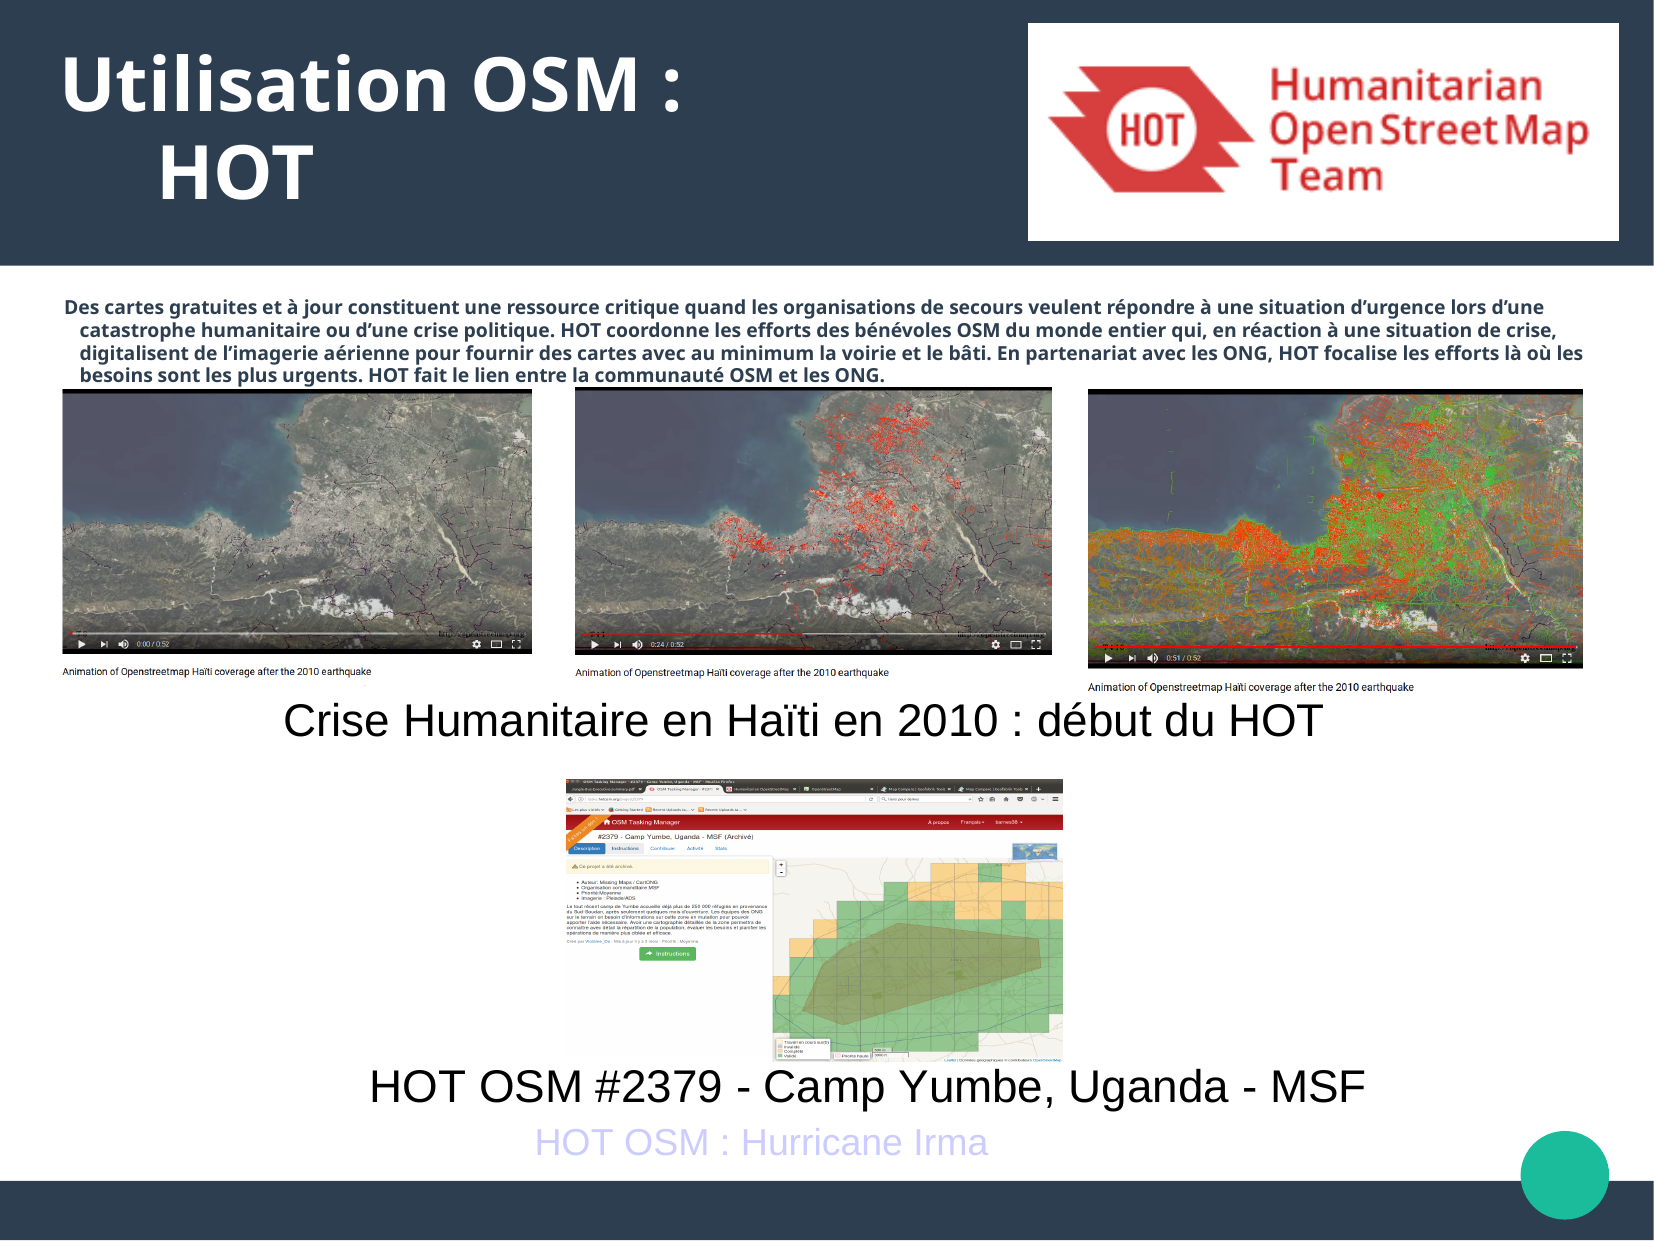

# Utilisation OSM : HOT
Des cartes gratuites et à jour constituent une ressource critique quand les organisations de secours veulent répondre à une situation d’urgence lors d’une catastrophe humanitaire ou d’une crise politique. HOT coordonne les efforts des bénévoles OSM du monde entier qui, en réaction à une situation de crise, digitalisent de l’imagerie aérienne pour fournir des cartes avec au minimum la voirie et le bâti. En partenariat avec les ONG, HOT focalise les efforts là où les besoins sont les plus urgents. HOT fait le lien entre la communauté OSM et les ONG.
Crise Humanitaire en Haïti en 2010 : début du HOT
 HOT OSM #2379 - Camp Yumbe, Uganda - MSF
HOT OSM : Hurricane Irma